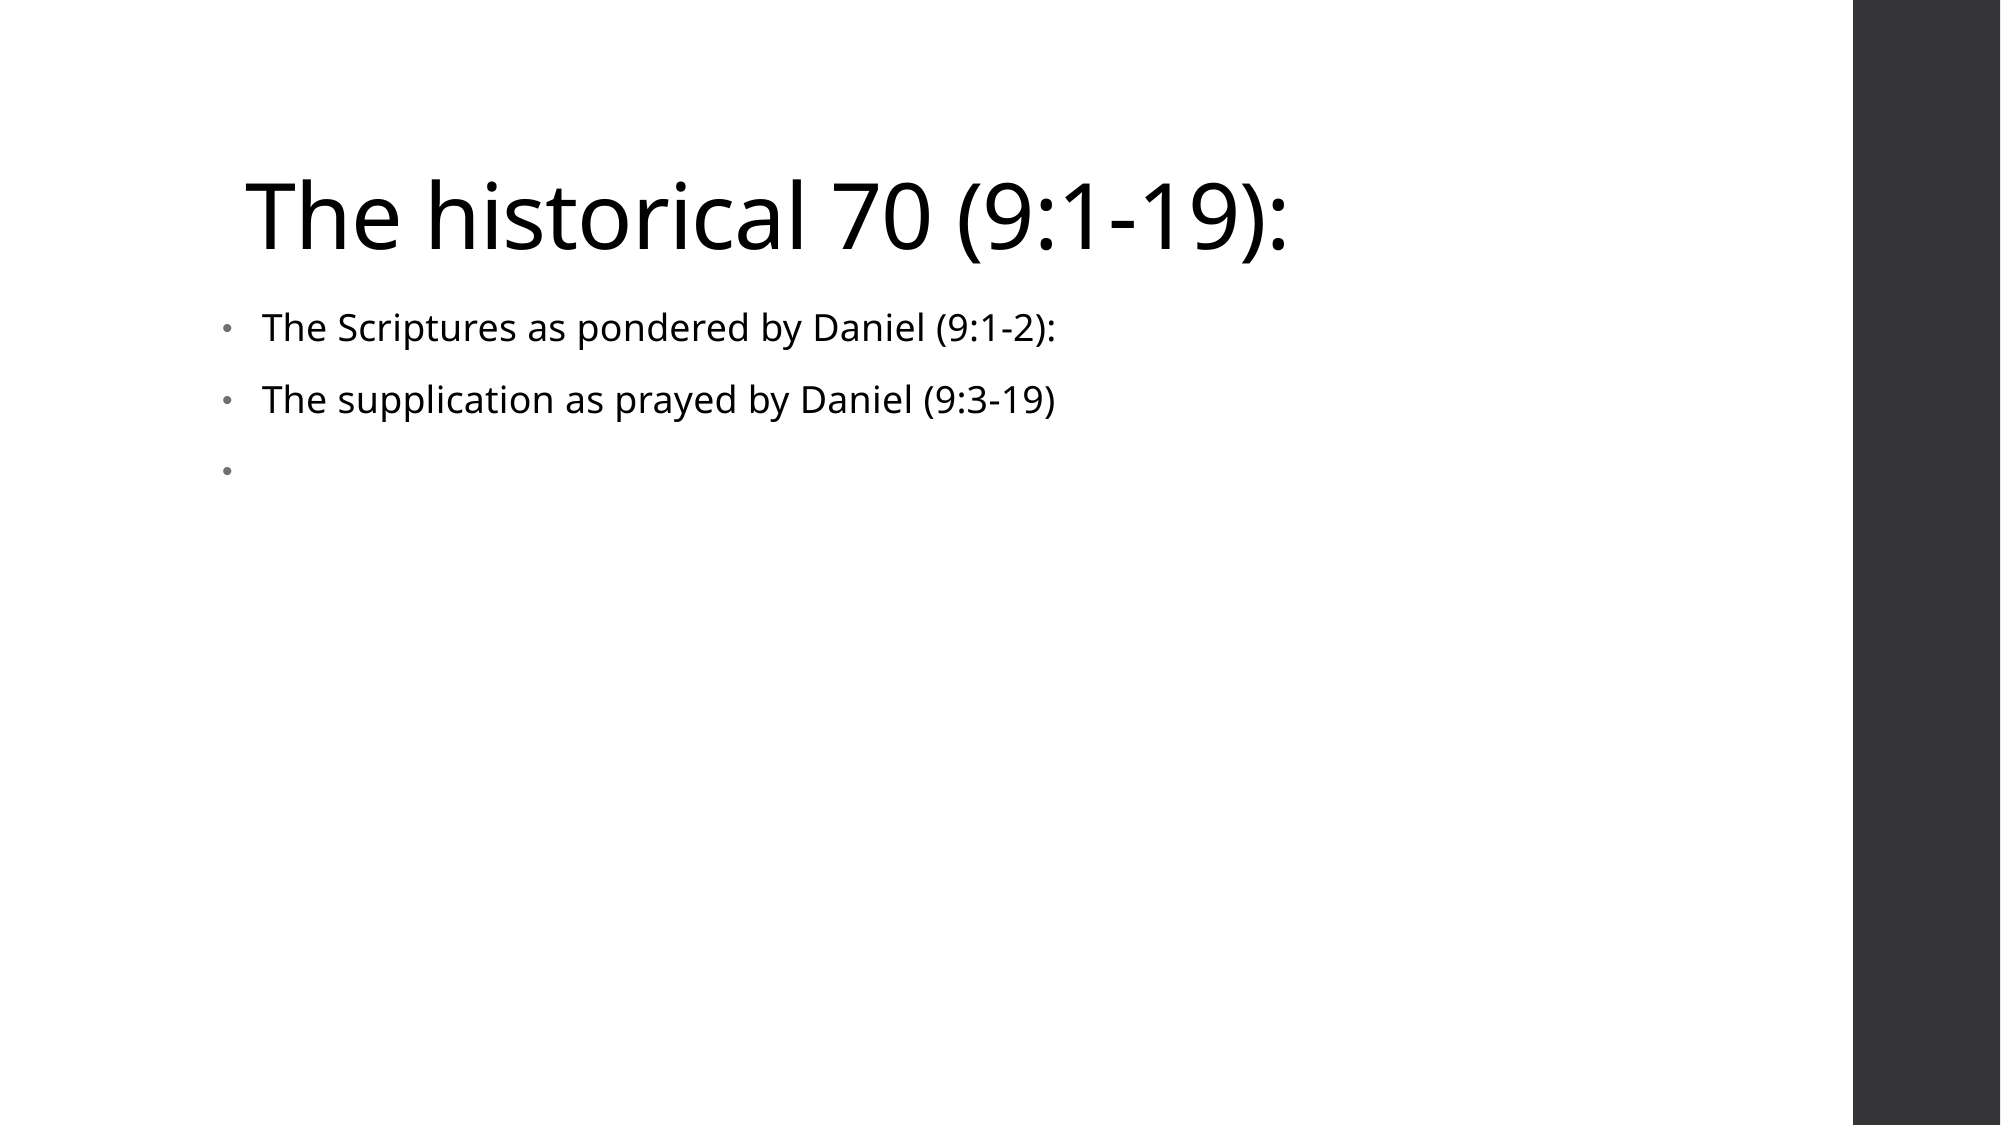

# The historical 70 (9:1-19):
 The Scriptures as pondered by Daniel (9:1-2):
 The supplication as prayed by Daniel (9:3-19)